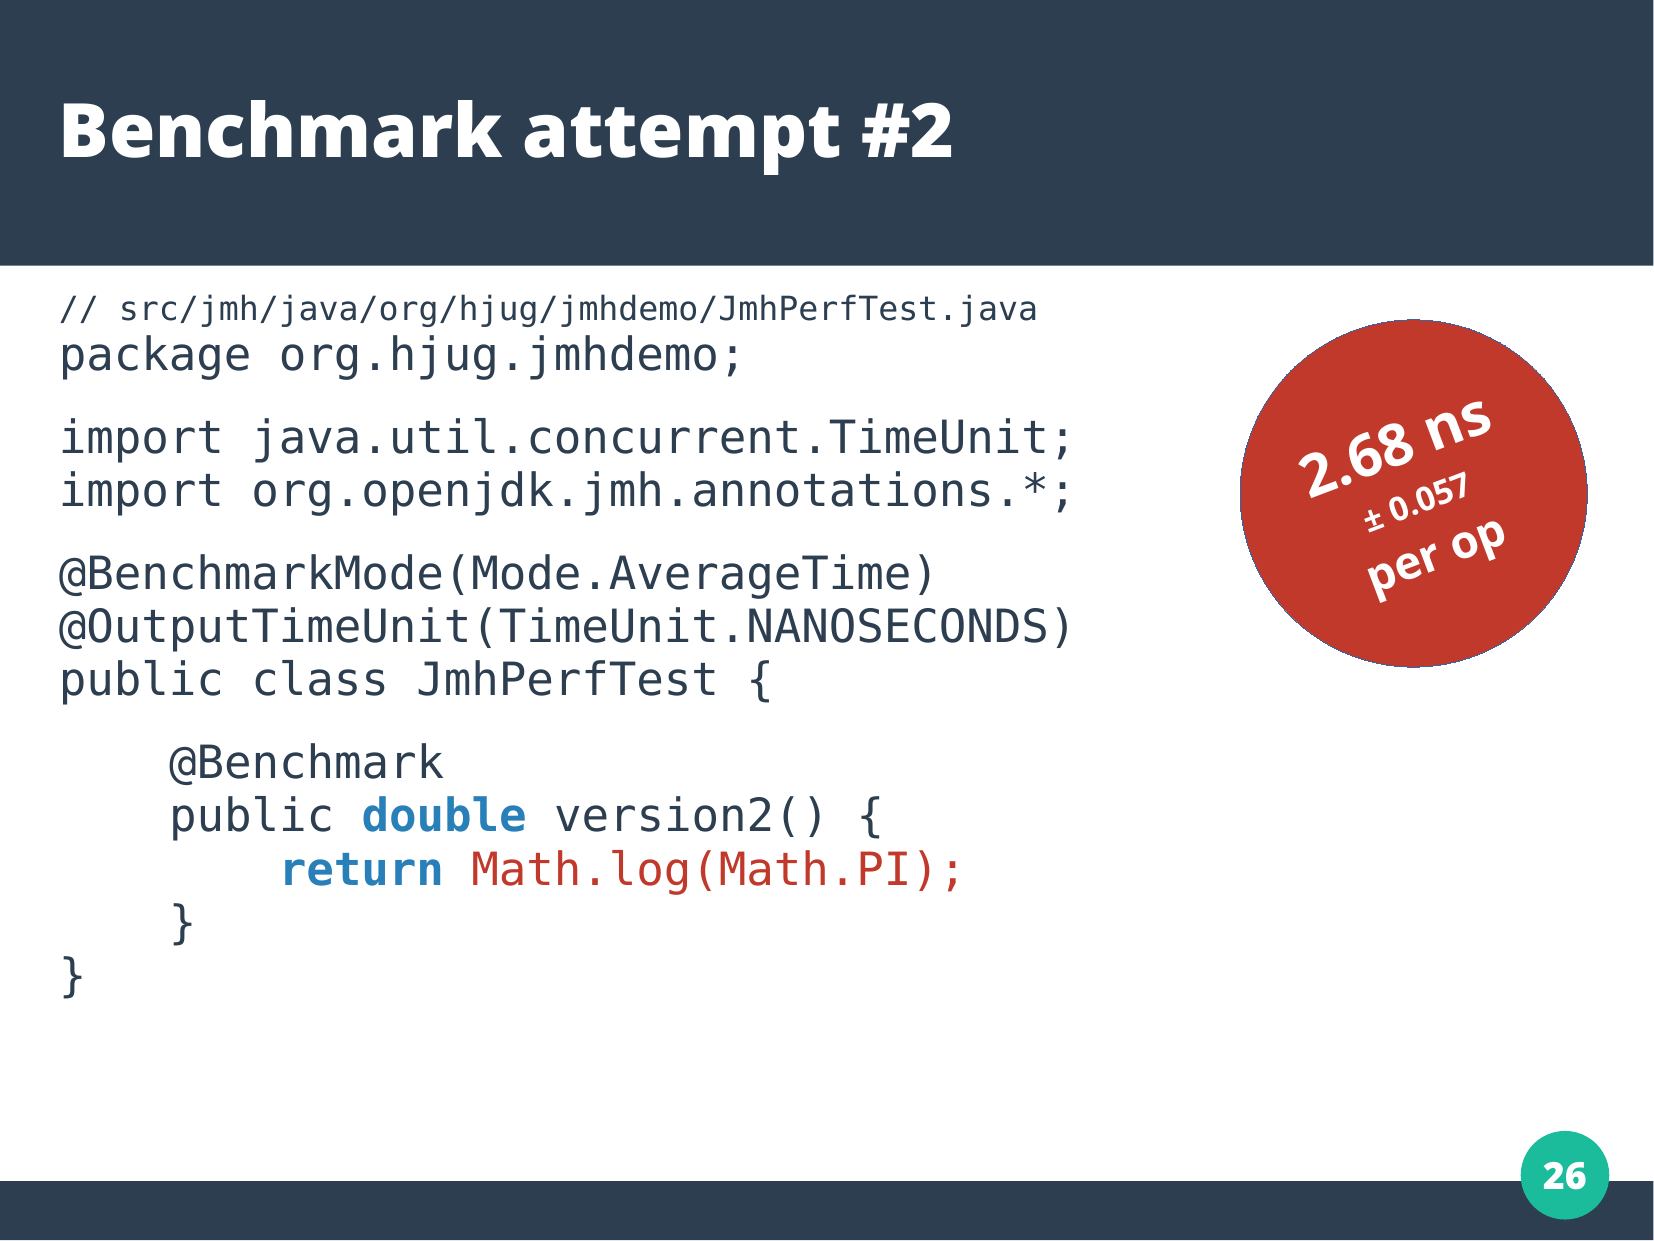

# Benchmark attempt #2
// src/jmh/java/org/hjug/jmhdemo/JmhPerfTest.java
package org.hjug.jmhdemo;
import java.util.concurrent.TimeUnit;
import org.openjdk.jmh.annotations.*;
@BenchmarkMode(Mode.AverageTime)
@OutputTimeUnit(TimeUnit.NANOSECONDS)
public class JmhPerfTest {
 @Benchmark
 public double version2() {
 return Math.log(Math.PI);
 }
}
2.68 ns
± 0.057
per op
26